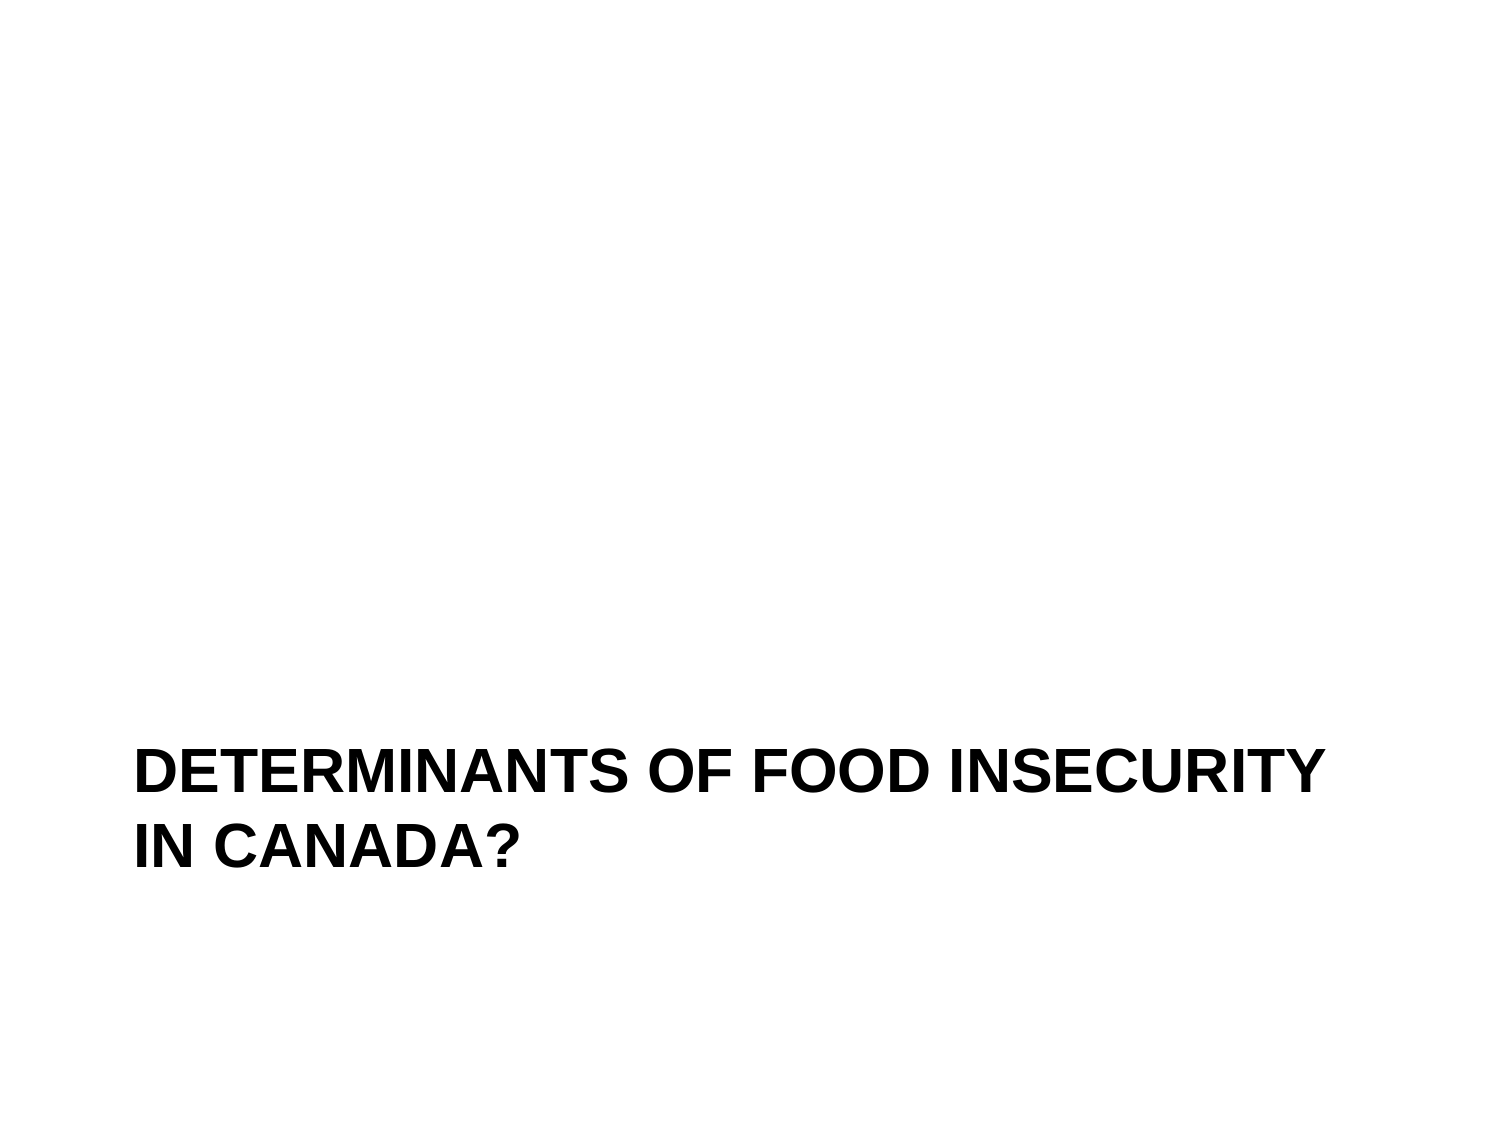

# Determinants of Food insecurity in Canada?